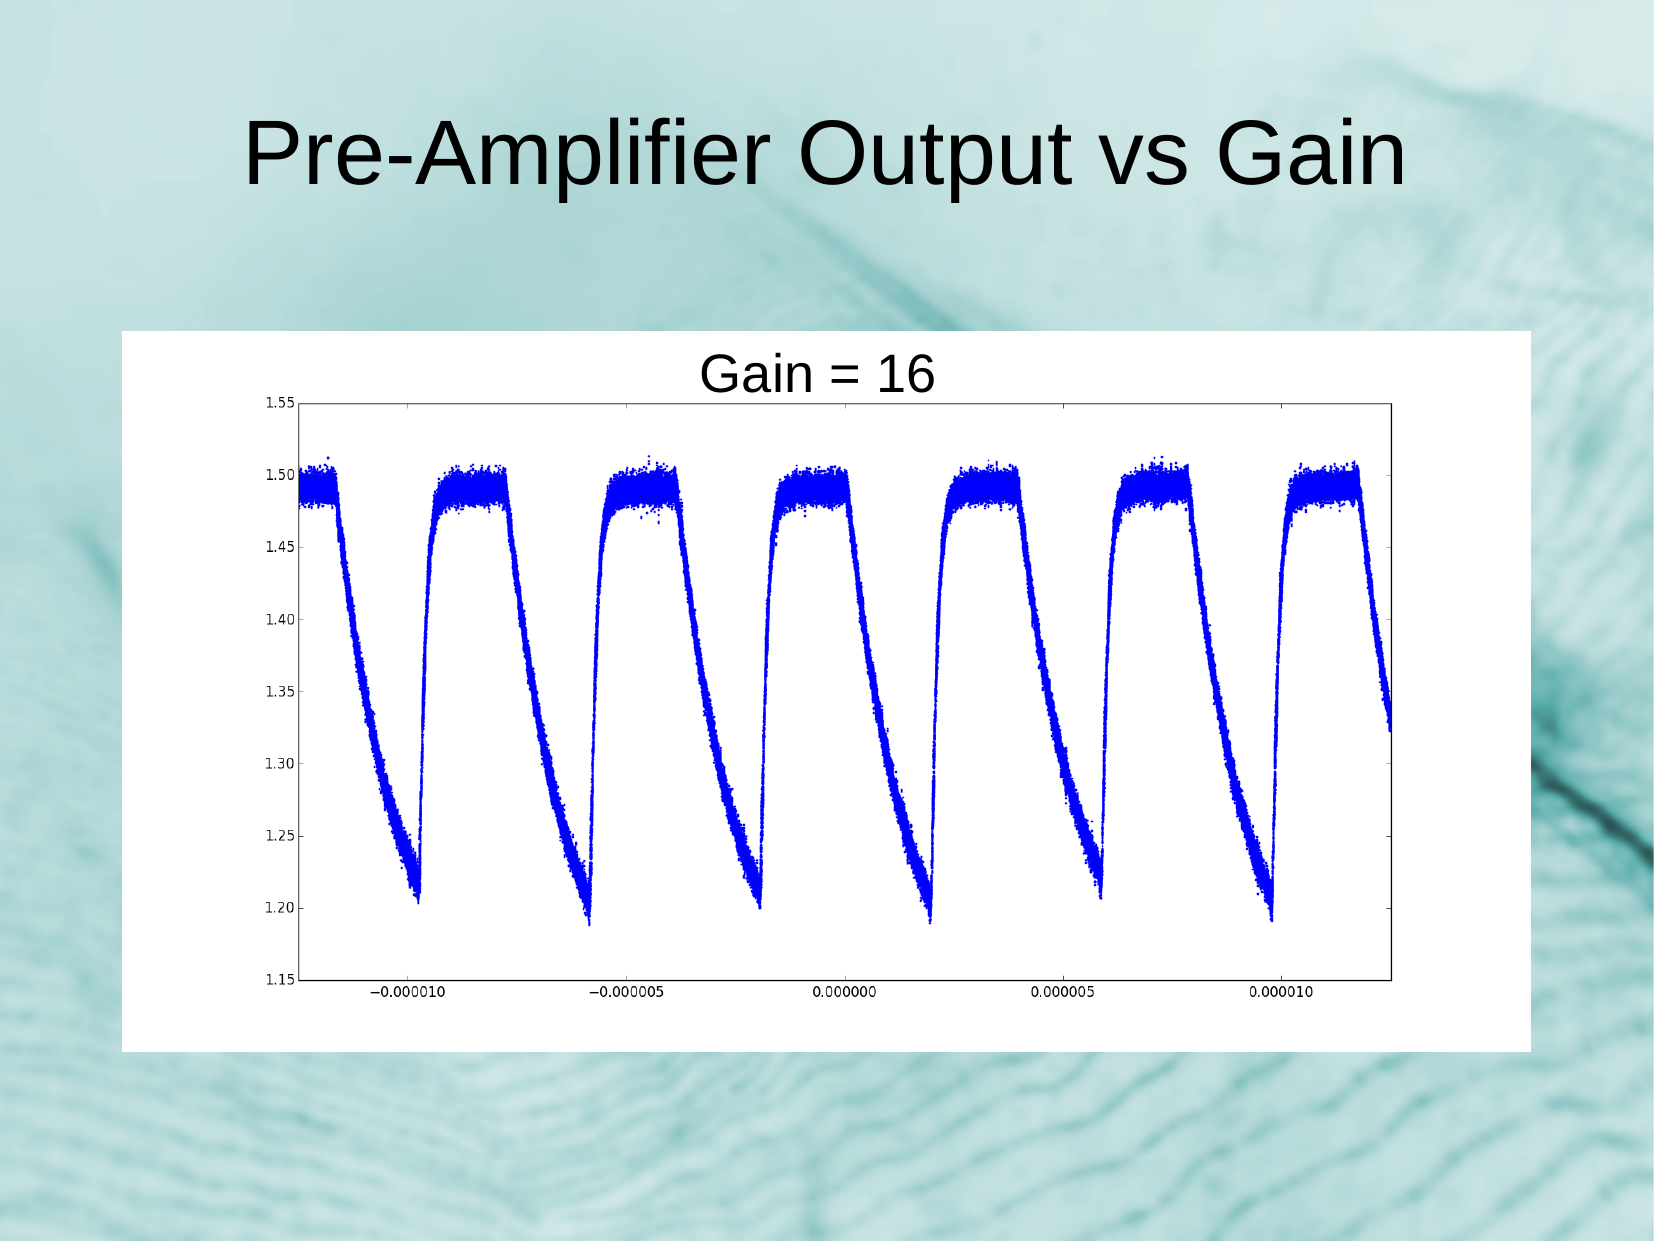

# Pre-Amplifier Output vs Gain
Gain = 1
Gain = 8
Gain = 16
Gain = 4